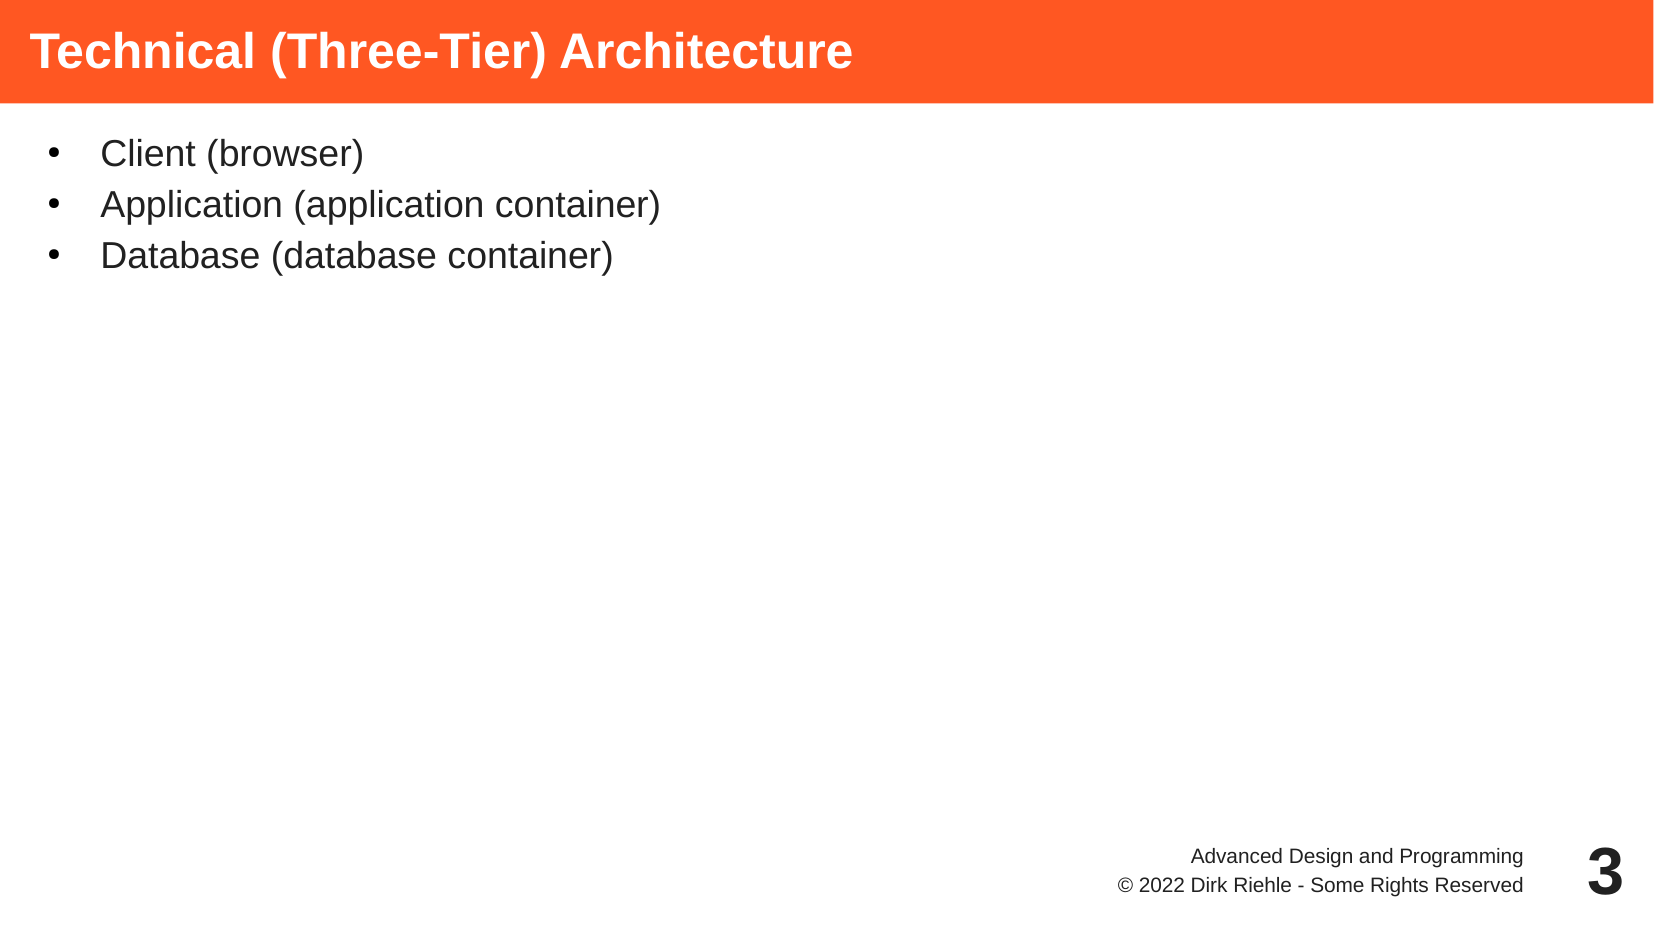

# Technical (Three-Tier) Architecture
Client (browser)
Application (application container)
Database (database container)
Advanced Design and Programming
3
© 2022 Dirk Riehle - Some Rights Reserved